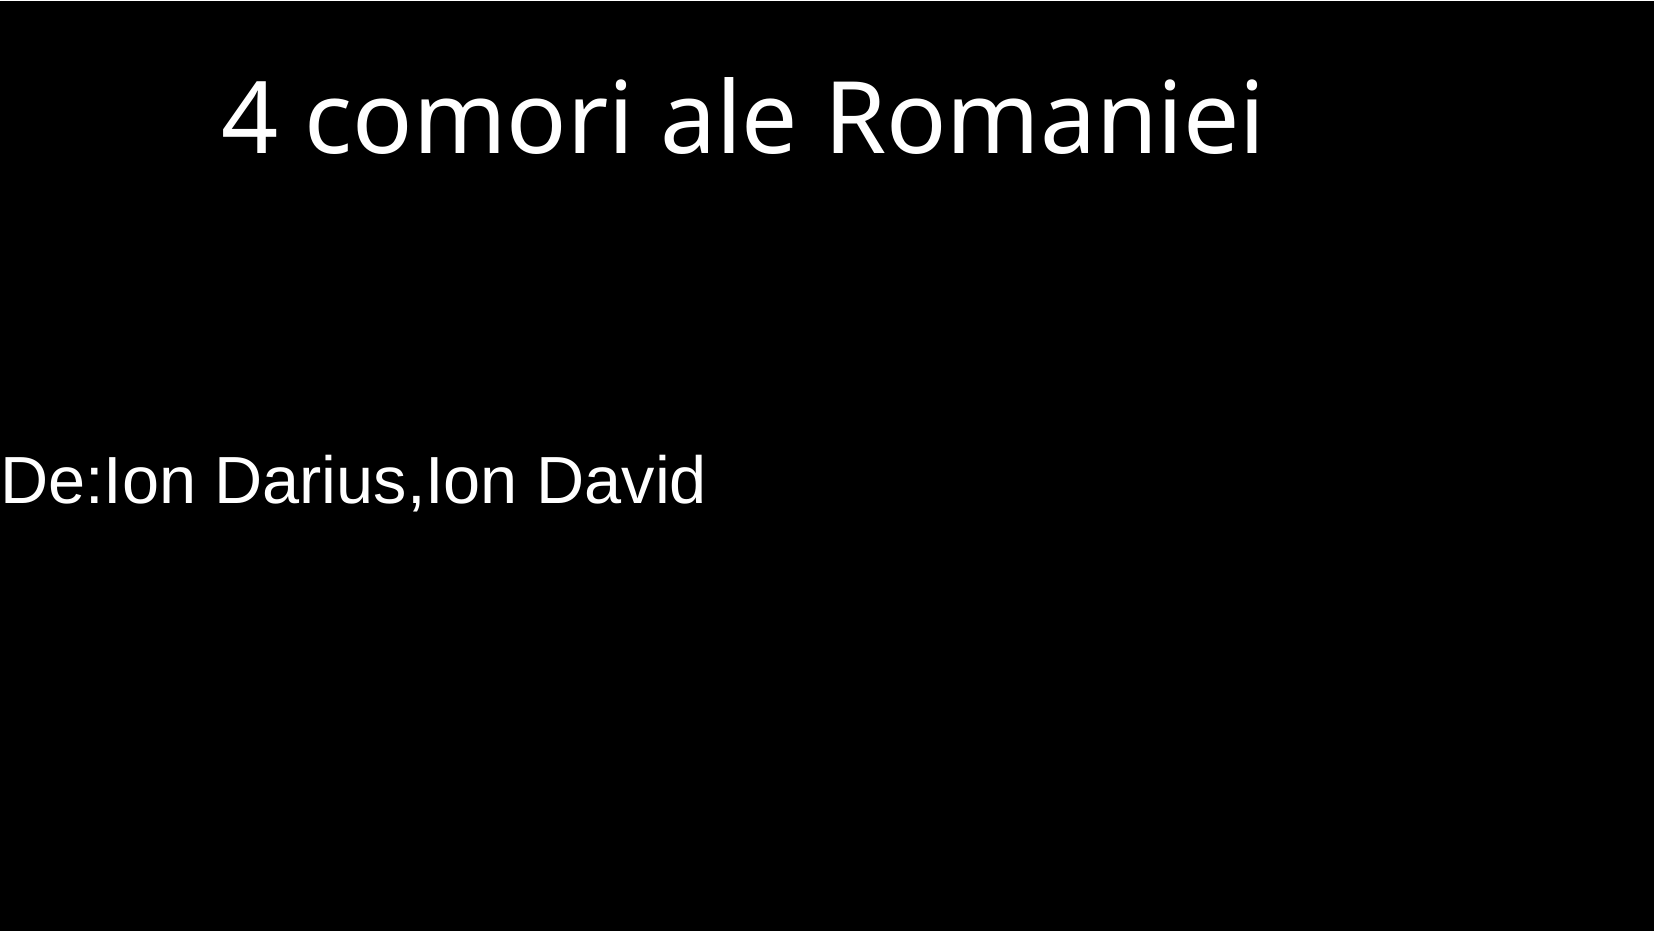

# 4 comori ale Romaniei
De:Ion Darius,Ion David